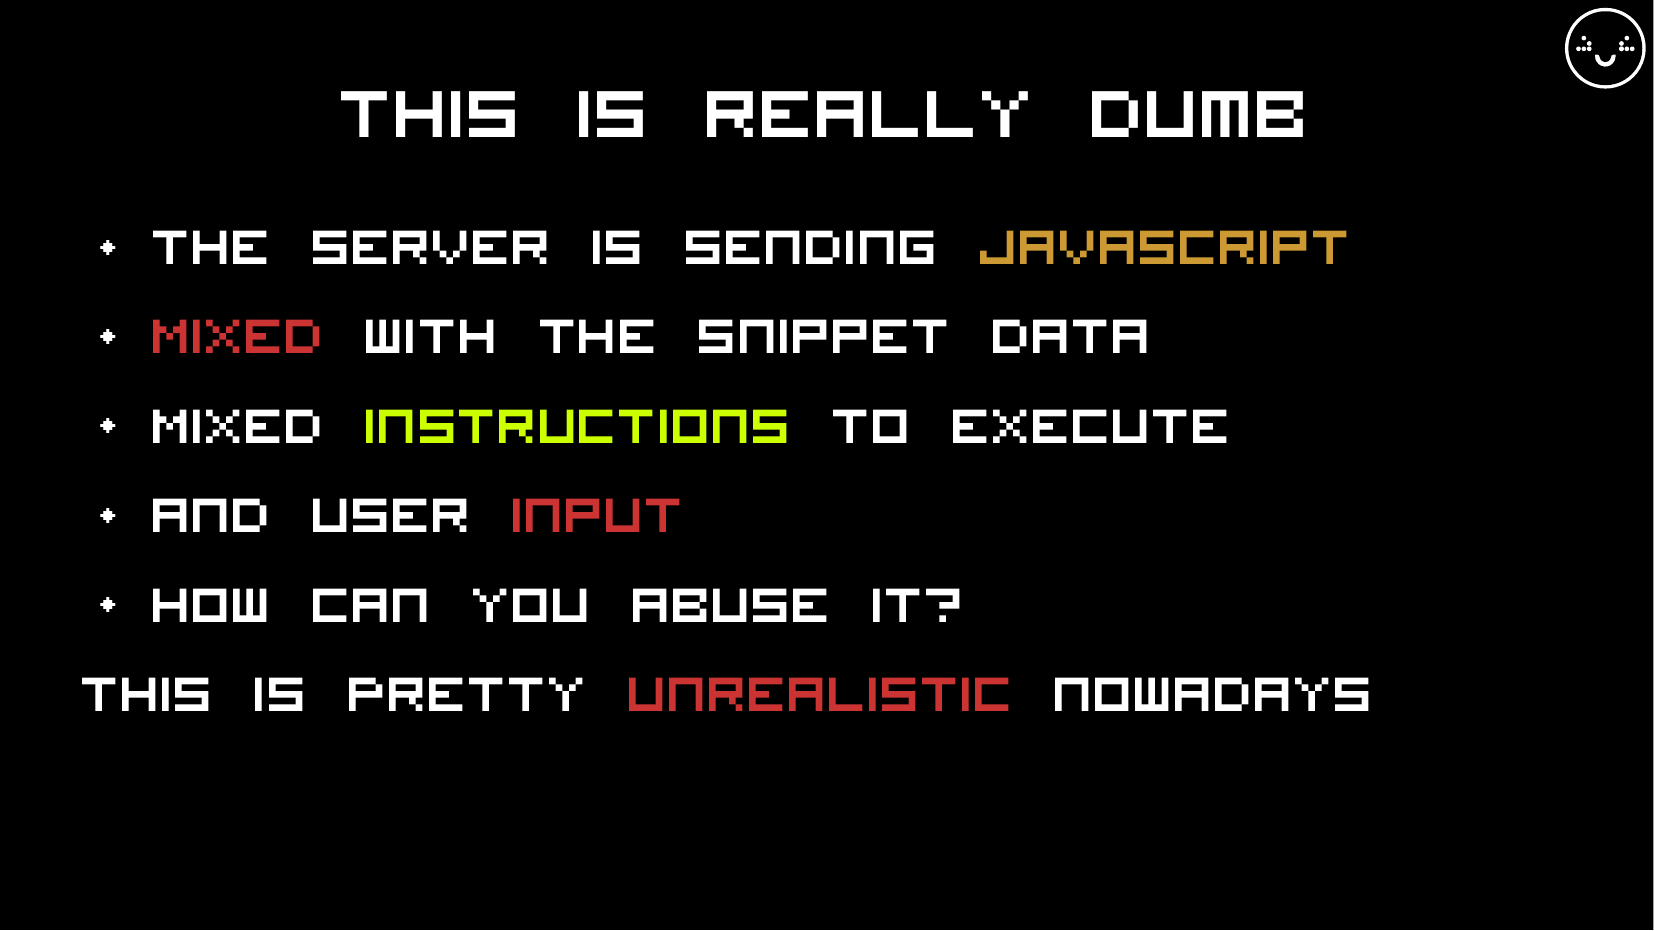

# This is really dumb
The server is sending javascript
Mixed with the snippet data
Mixed instructions to execute
And user input
How Can you abuse it?
This is Pretty unrealistic nowadays